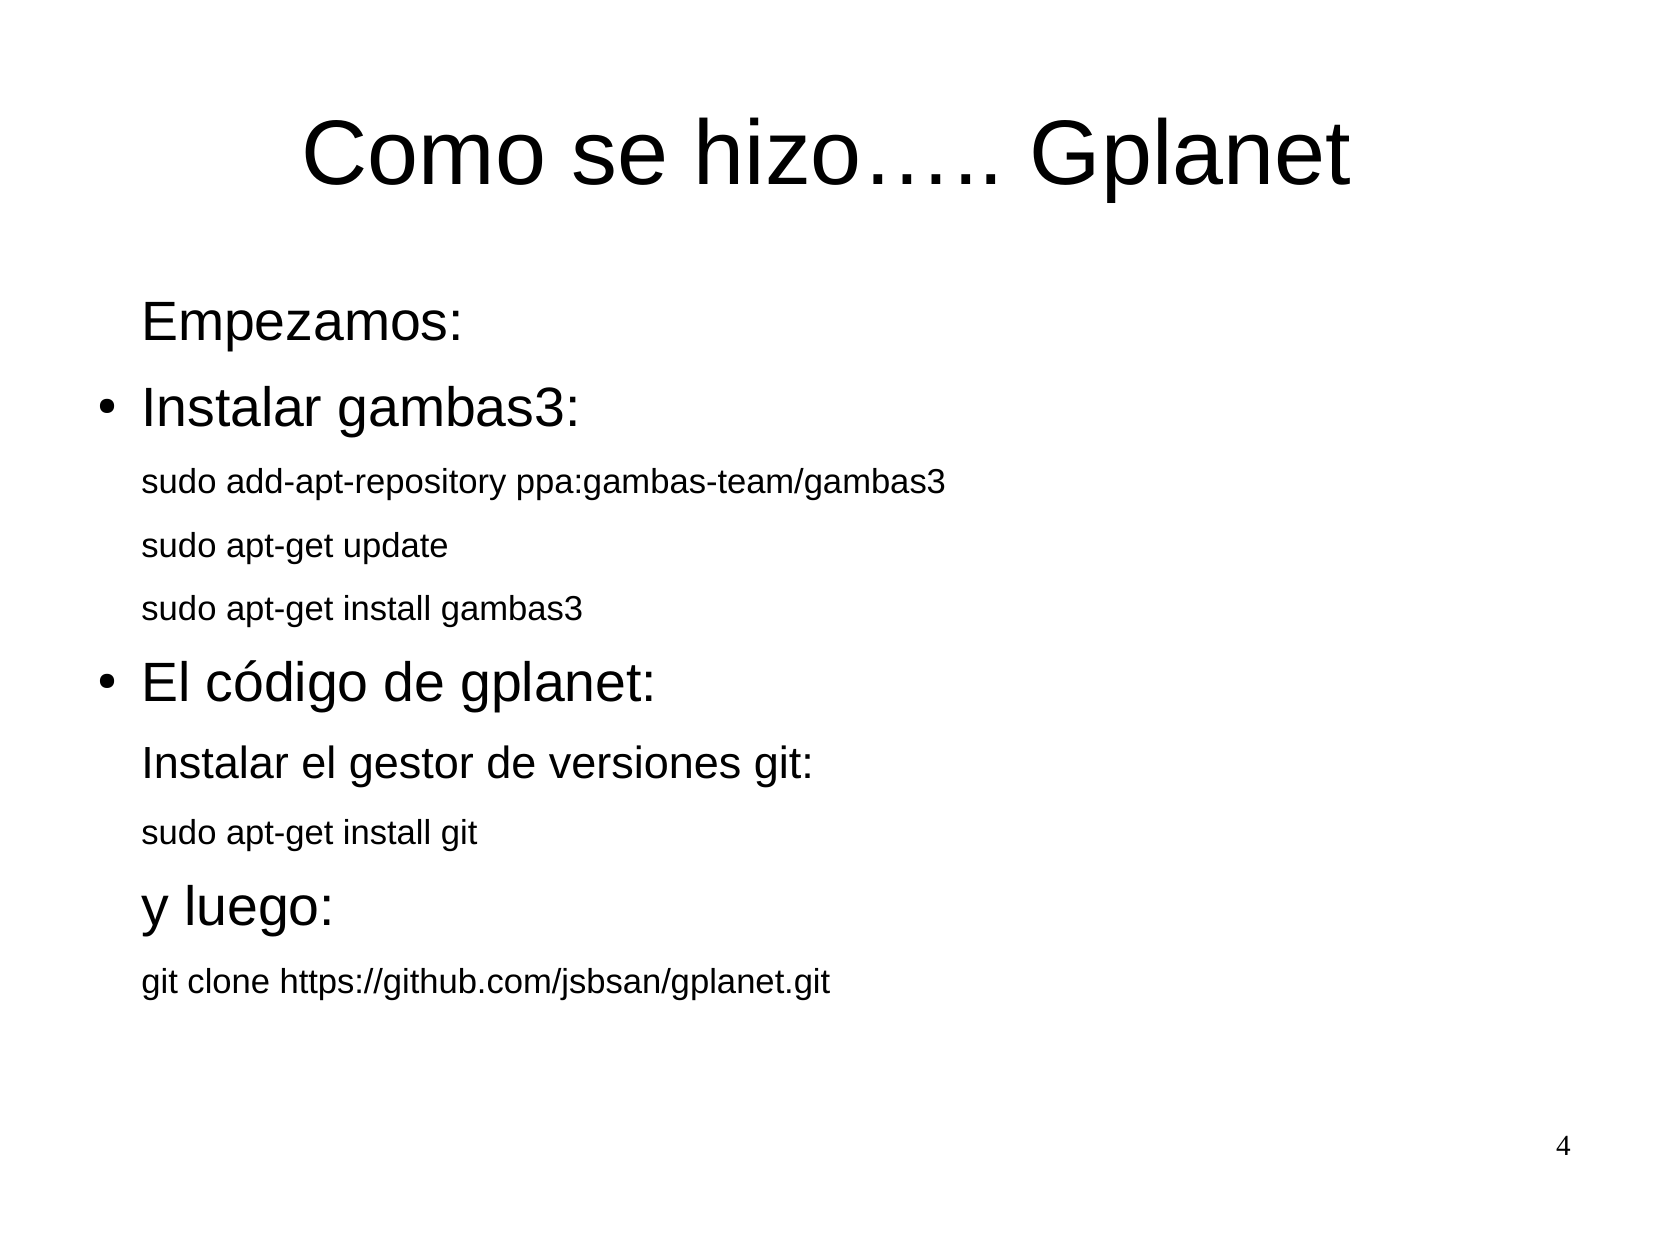

# Como se hizo….. Gplanet
Empezamos:
Instalar gambas3:
sudo add-apt-repository ppa:gambas-team/gambas3
sudo apt-get update
sudo apt-get install gambas3
El código de gplanet:
Instalar el gestor de versiones git:
sudo apt-get install git
y luego:
git clone https://github.com/jsbsan/gplanet.git
4